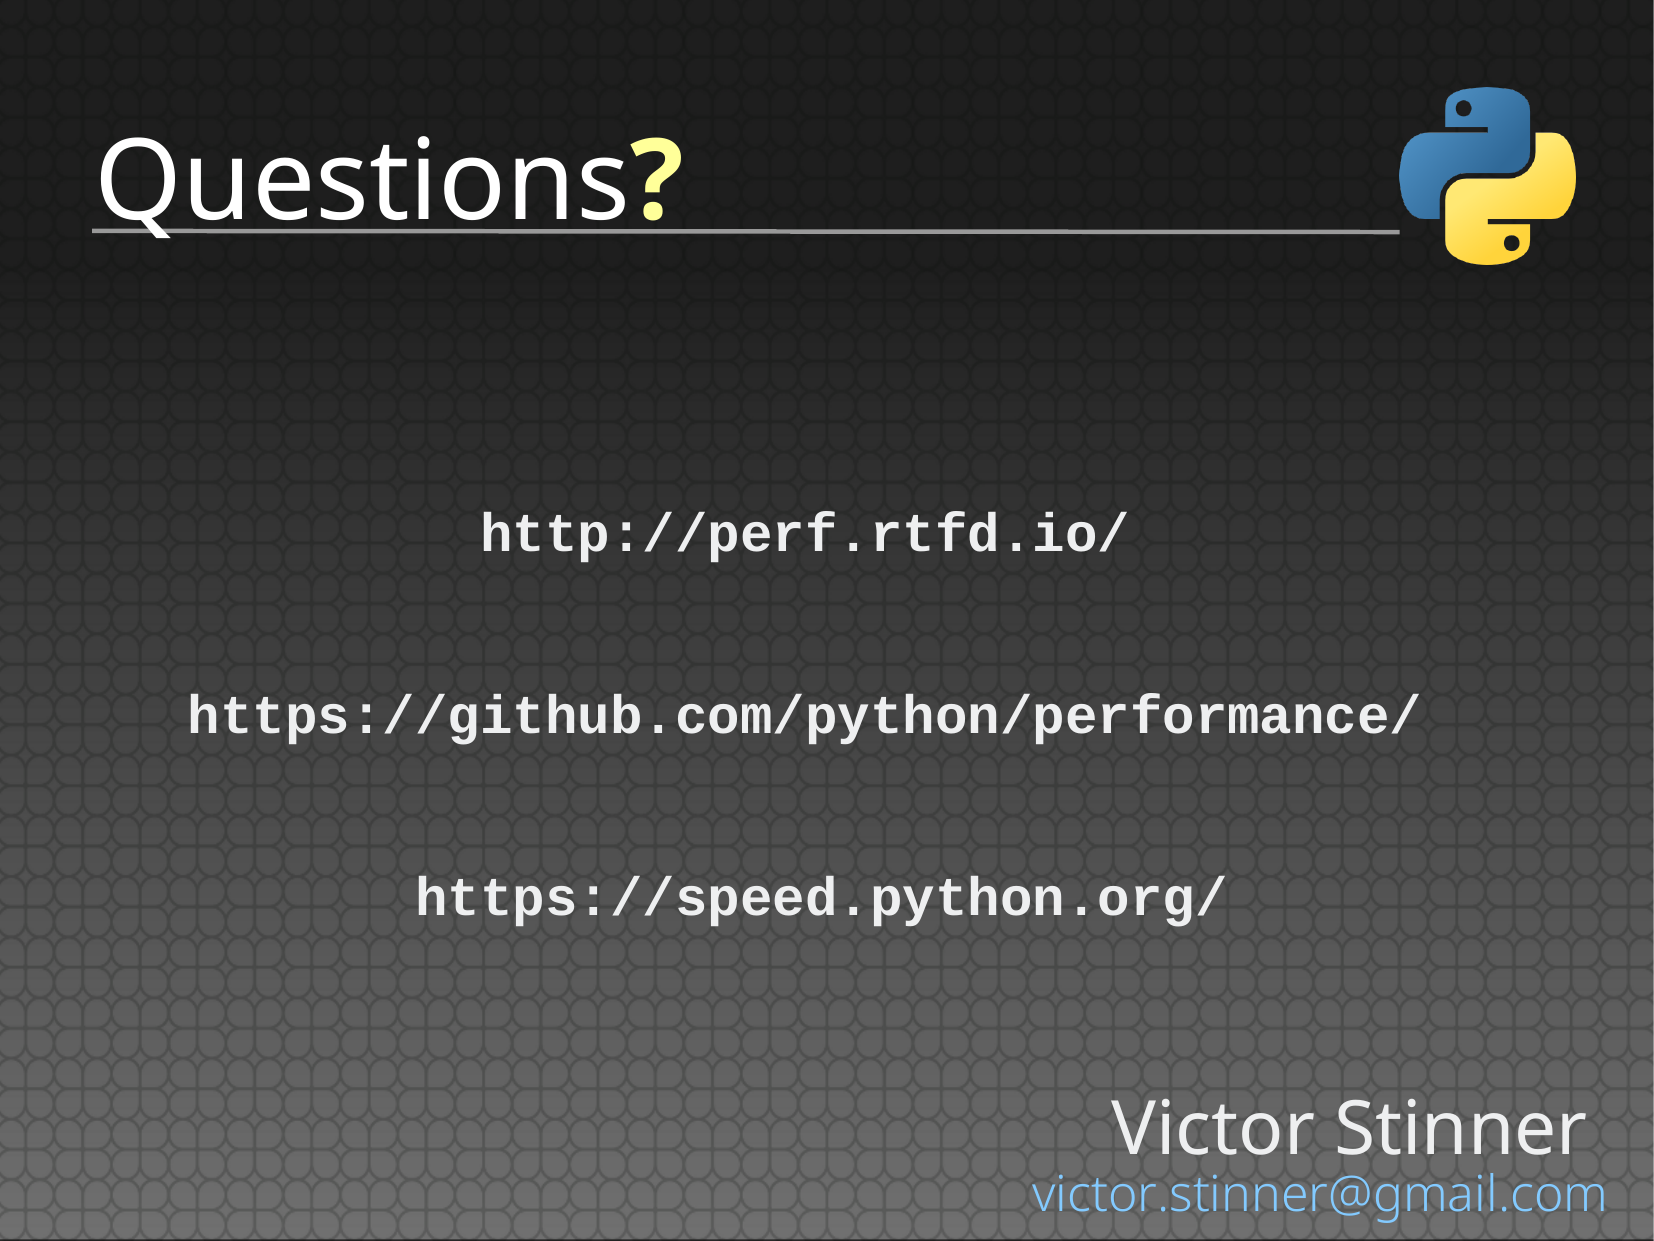

Questions?
# http://perf.rtfd.io/
https://github.com/python/performance/
https://speed.python.org/
Victor Stinner
victor.stinner@gmail.com